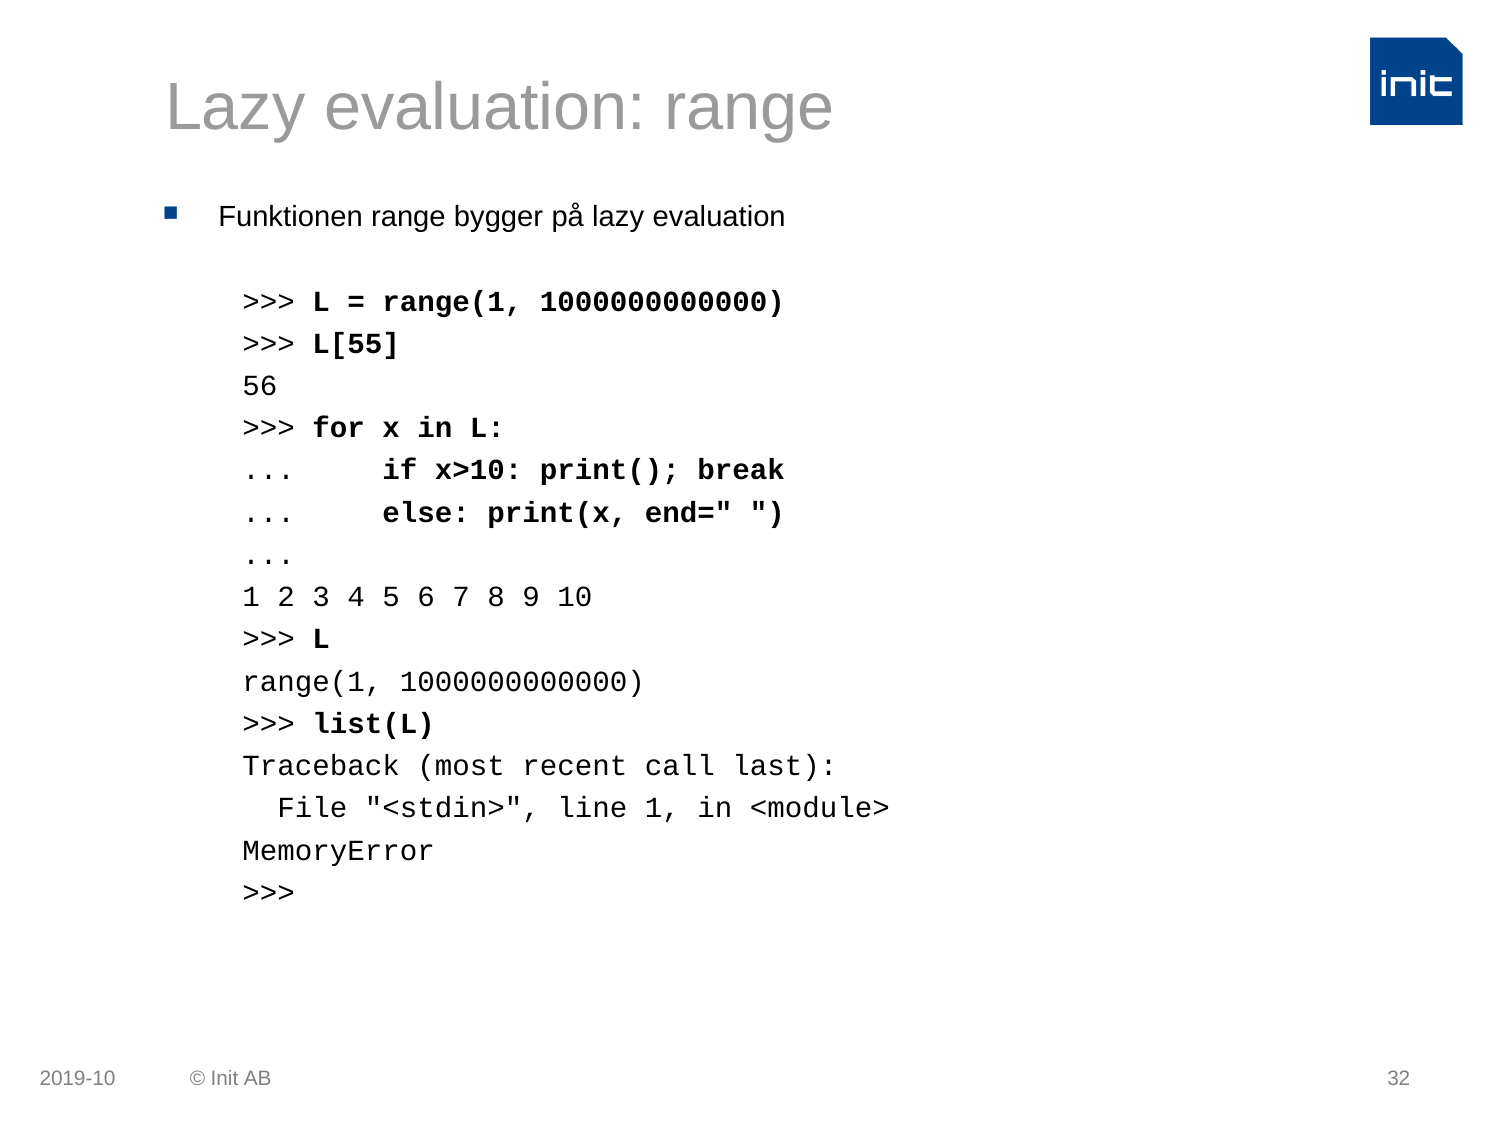

Lazy evaluation: range
Funktionen range bygger på lazy evaluation
>>> L = range(1, 1000000000000)
>>> L[55]
56
>>> for x in L:
... if x>10: print(); break
... else: print(x, end=" ")
...
1 2 3 4 5 6 7 8 9 10
>>> L
range(1, 1000000000000)
>>> list(L)
Traceback (most recent call last):
 File "<stdin>", line 1, in <module>
MemoryError
>>>
2019-10
© Init AB